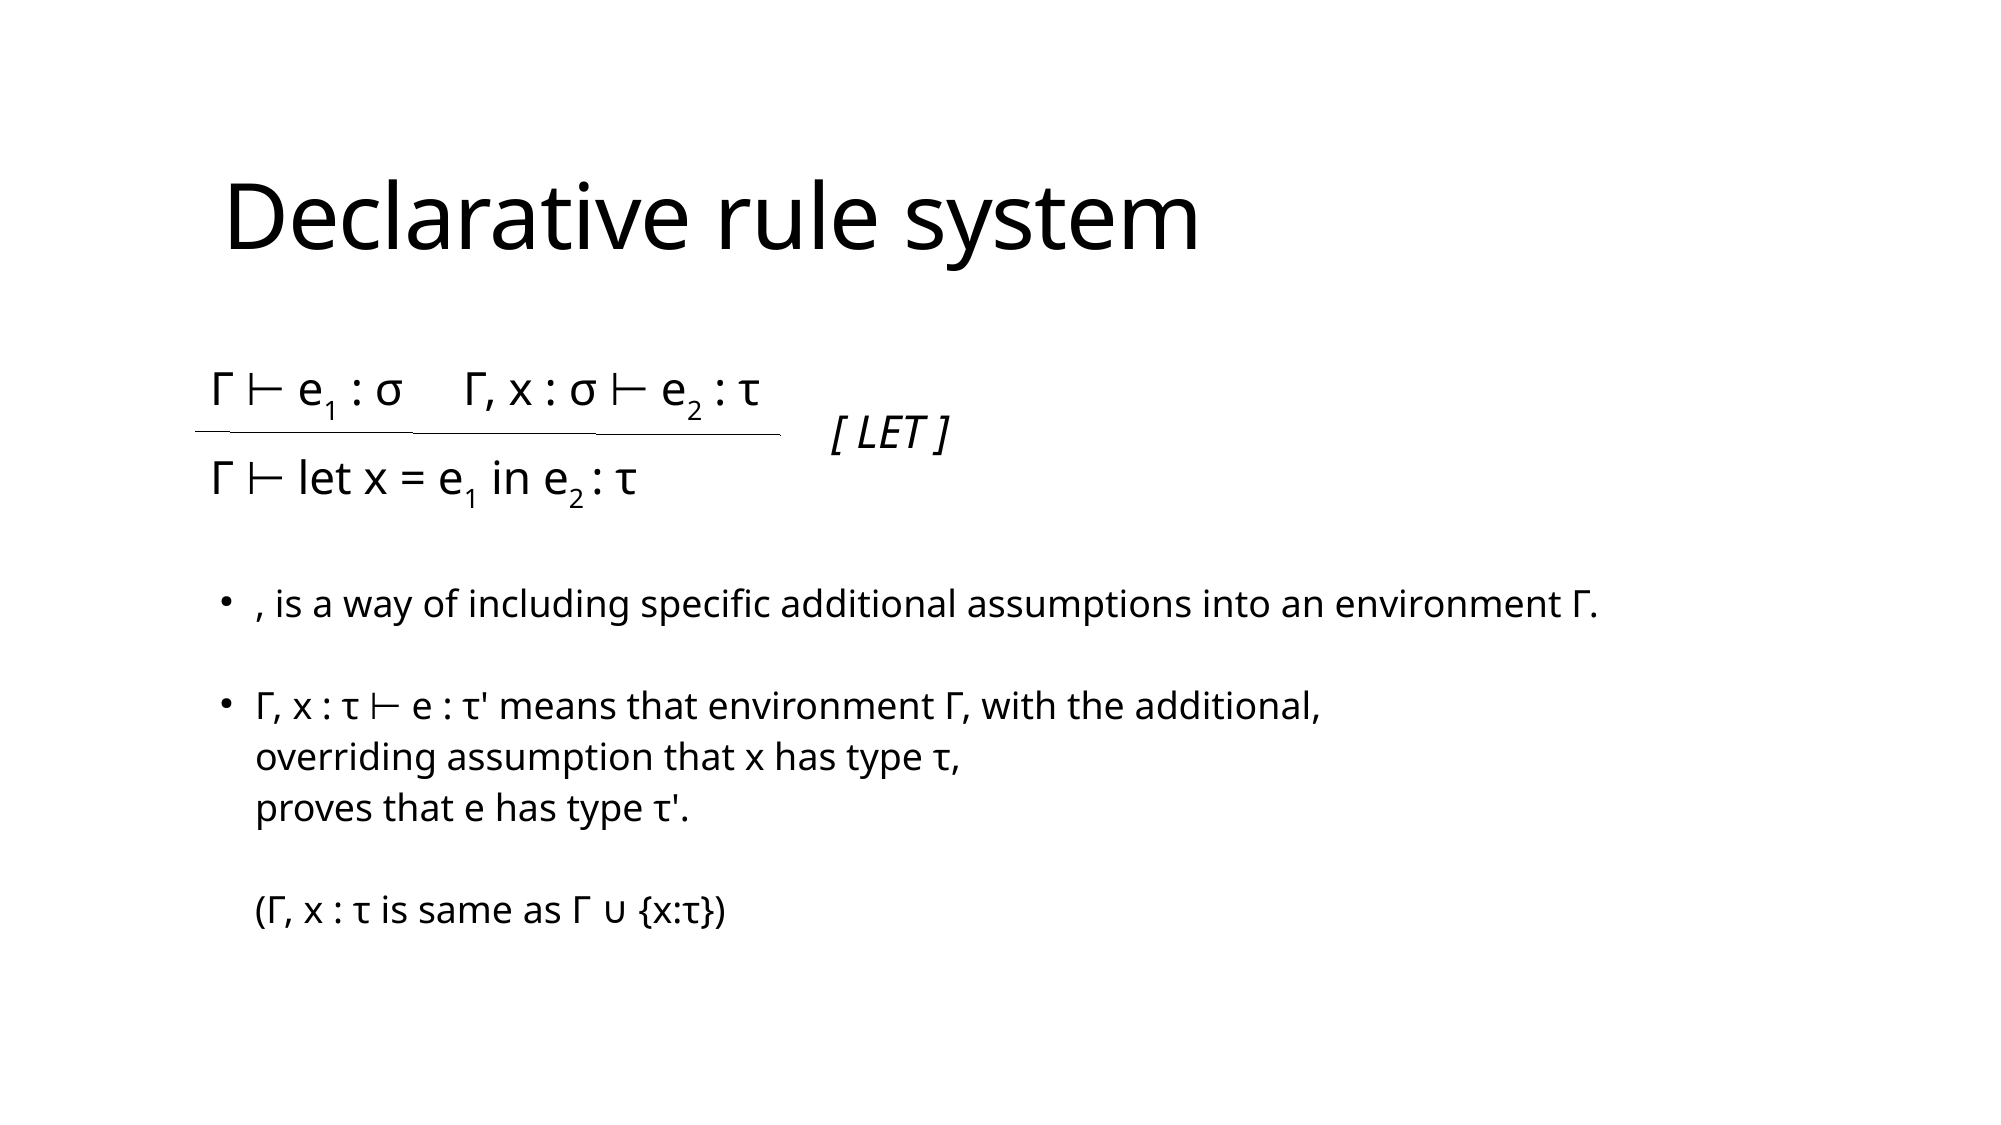

# Declarative rule system
Γ ⊢ e1 : σ Γ, x : σ ⊢ e2 : τ
[ LET ]
Γ ⊢ let x = e1 in e2 : τ
, is a way of including specific additional assumptions into an environment Γ.
Γ, x : τ ⊢ e : τ' means that environment Γ, with the additional,
overriding assumption that x has type τ,
proves that e has type τ'.
(Γ, x : τ is same as Γ ∪ {x:τ})